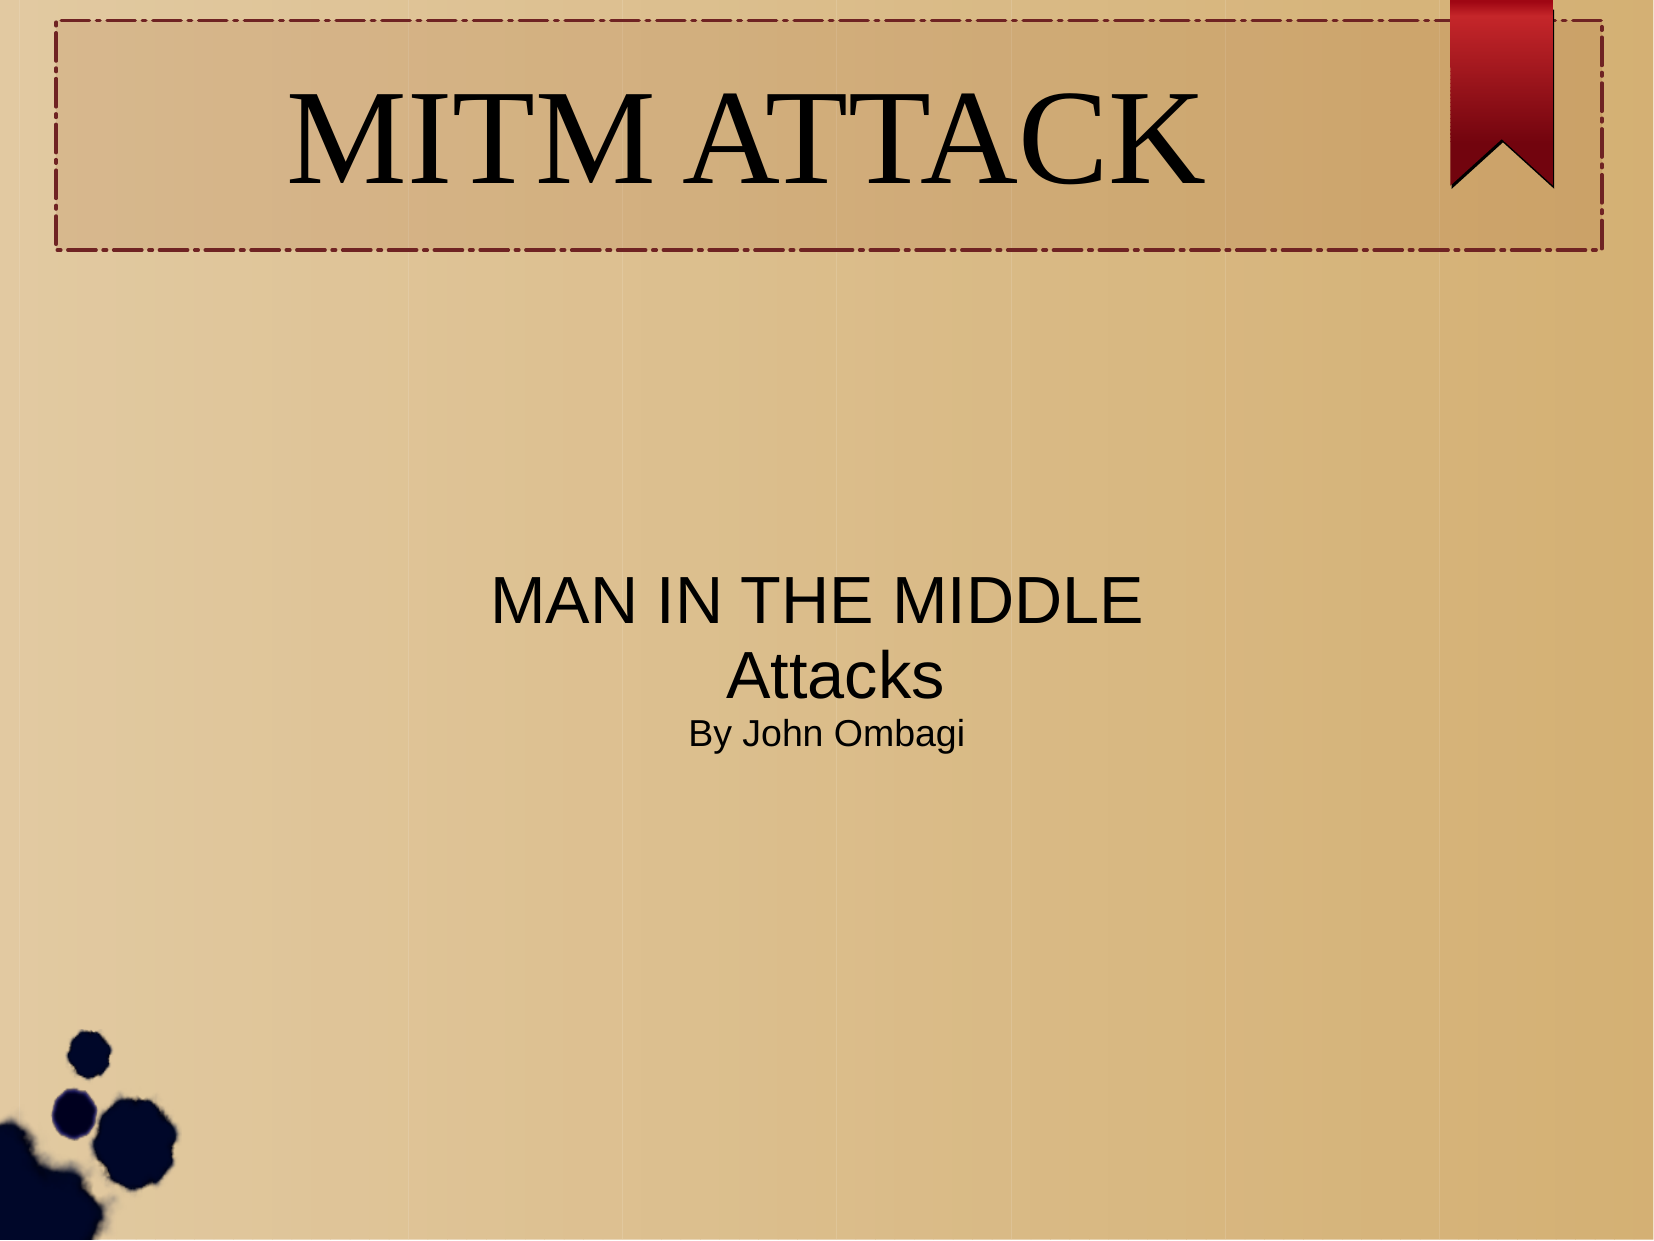

# MITM ATTACK
MAN IN THE MIDDLE
 Attacks
By John Ombagi